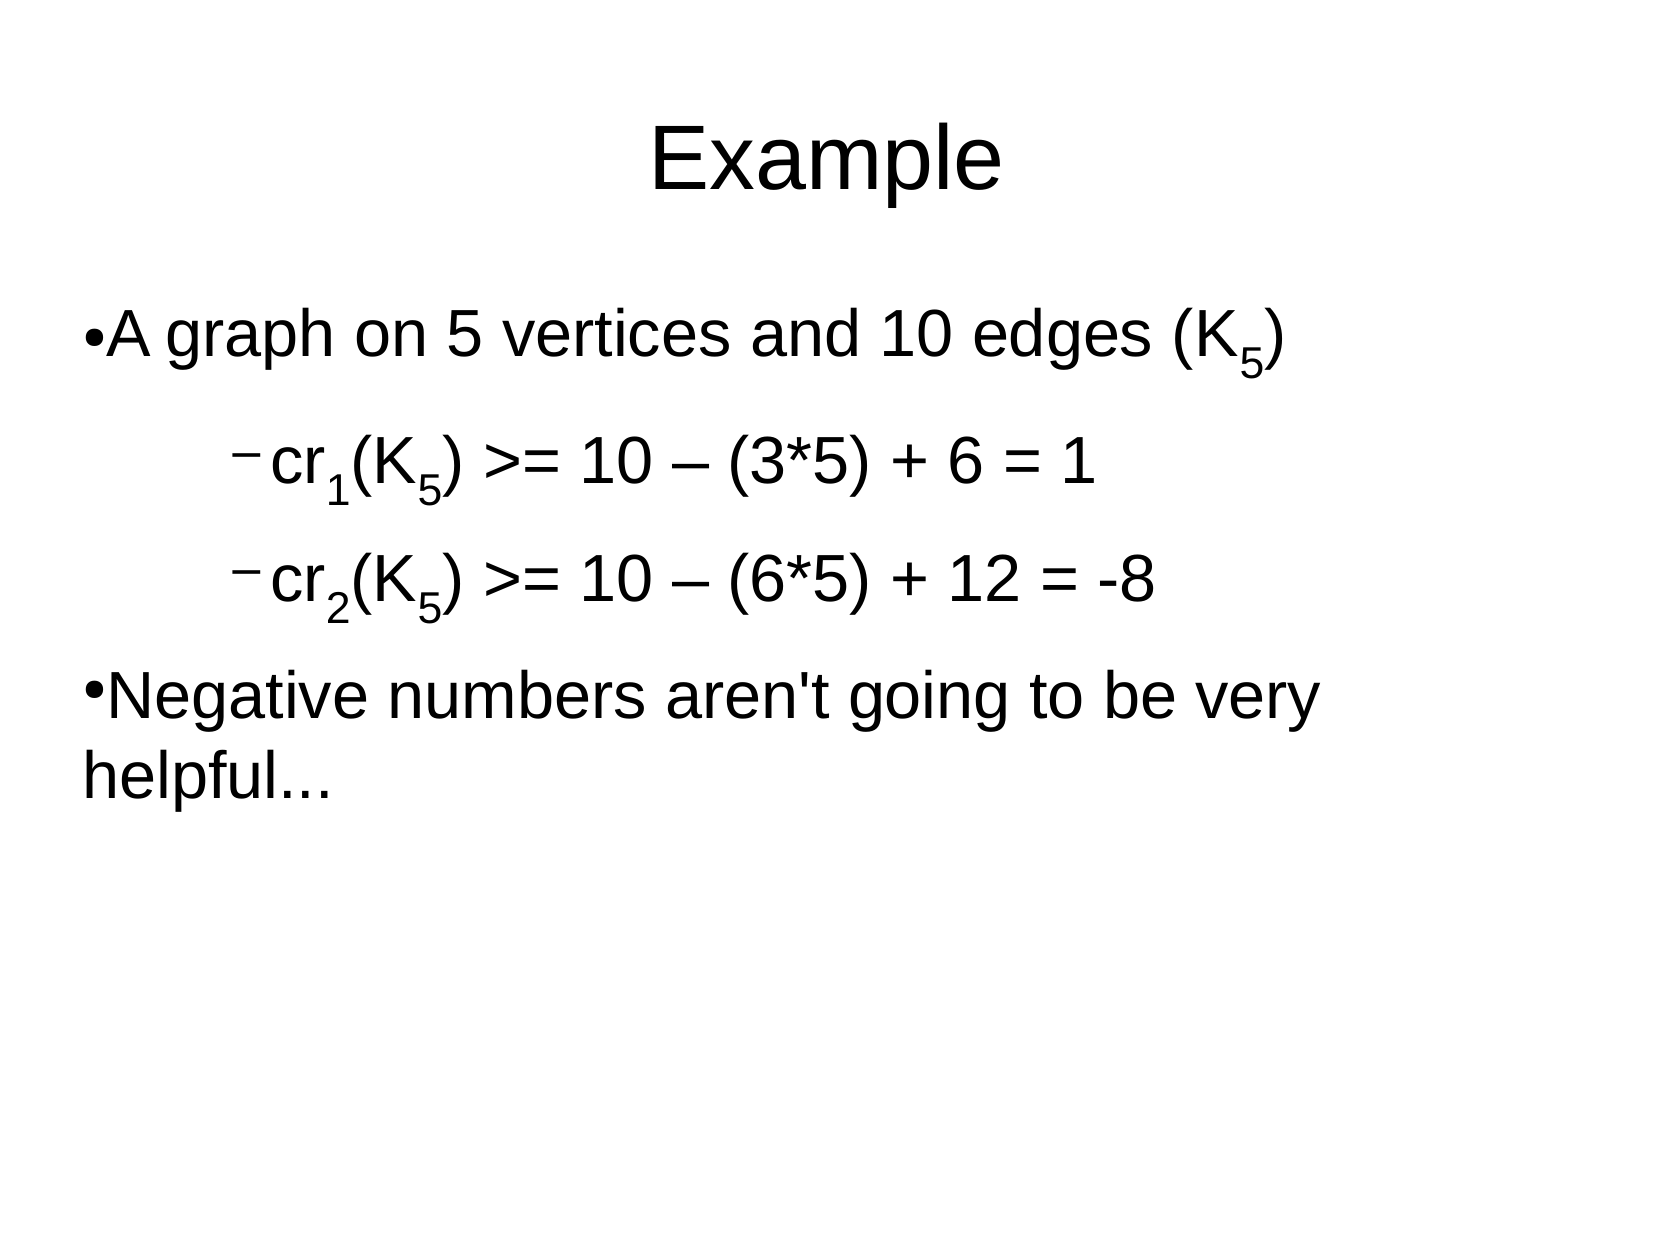

# Example
A graph on 5 vertices and 10 edges (K5)
cr1(K5) >= 10 – (3*5) + 6 = 1
cr2(K5) >= 10 – (6*5) + 12 = -8
Negative numbers aren't going to be very helpful...